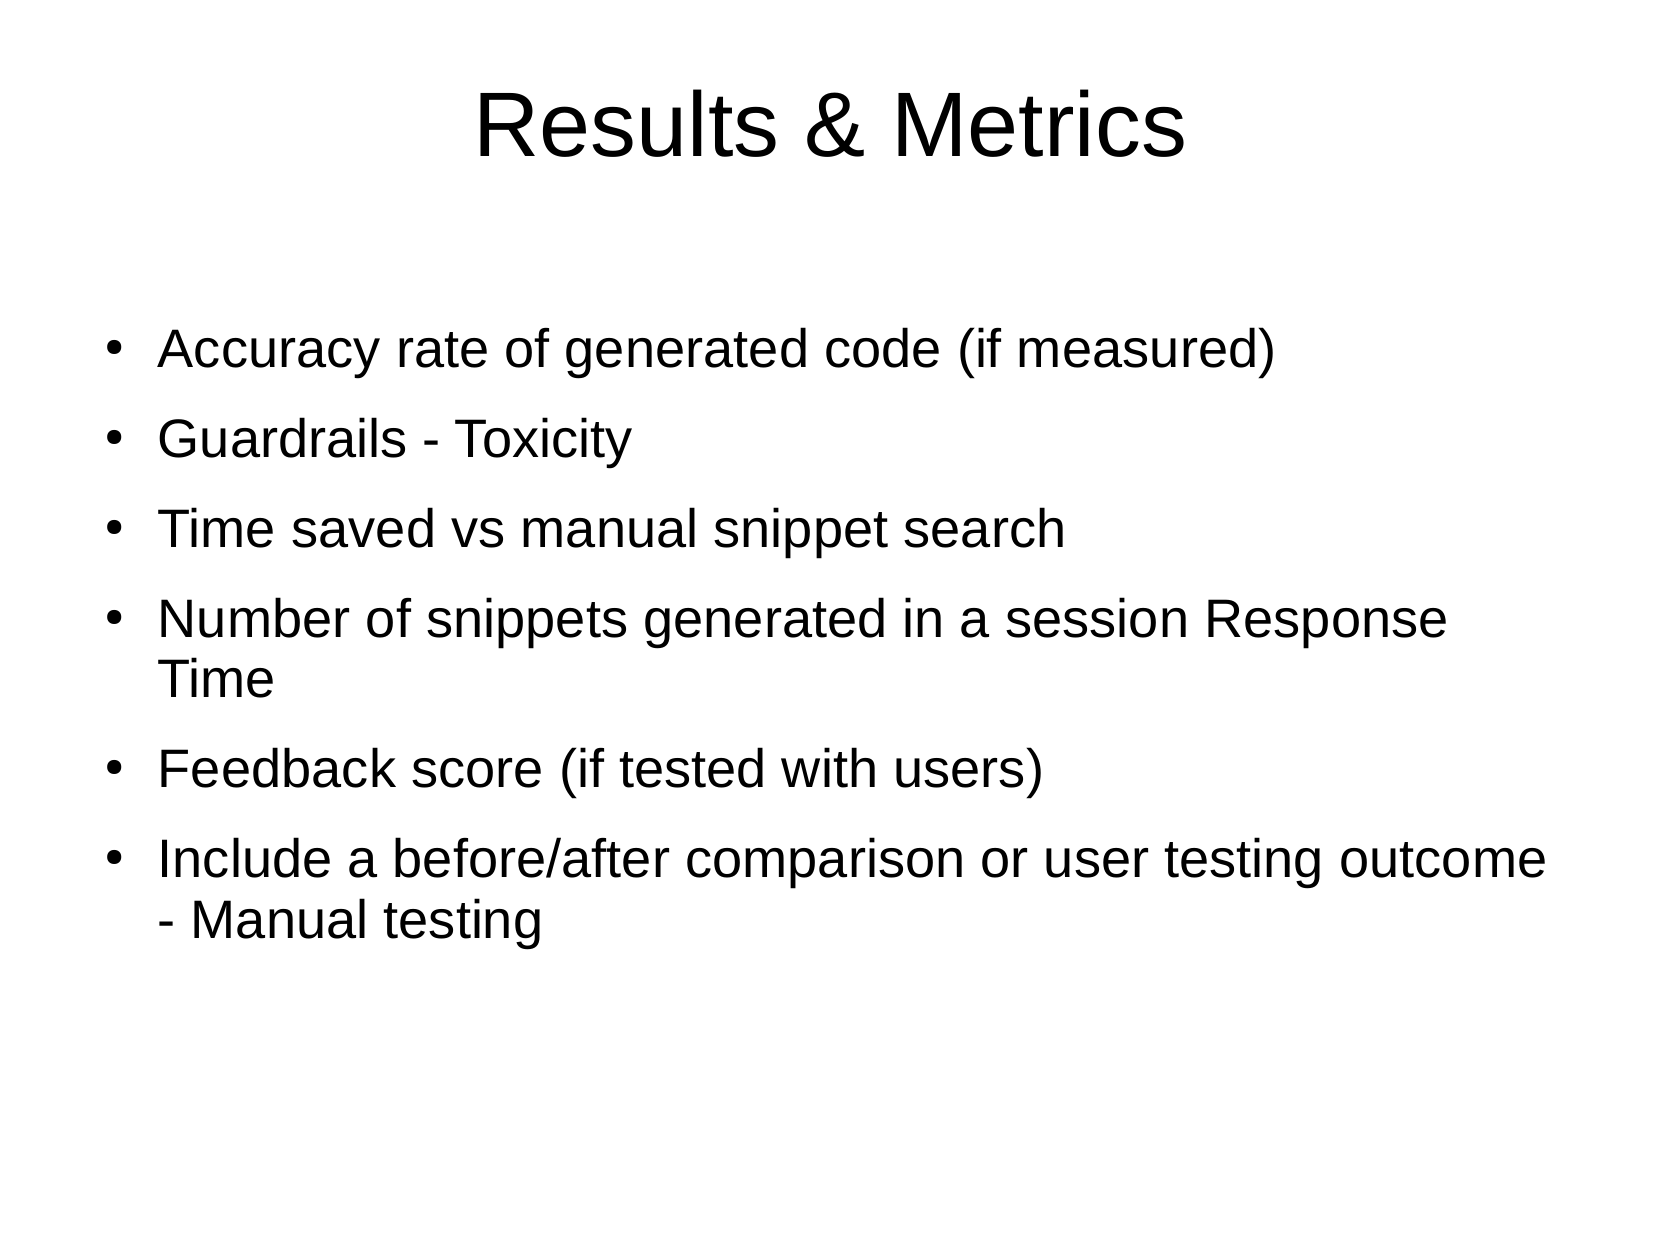

# Results & Metrics
Accuracy rate of generated code (if measured)
Guardrails - Toxicity
Time saved vs manual snippet search
Number of snippets generated in a session Response Time
Feedback score (if tested with users)
Include a before/after comparison or user testing outcome - Manual testing